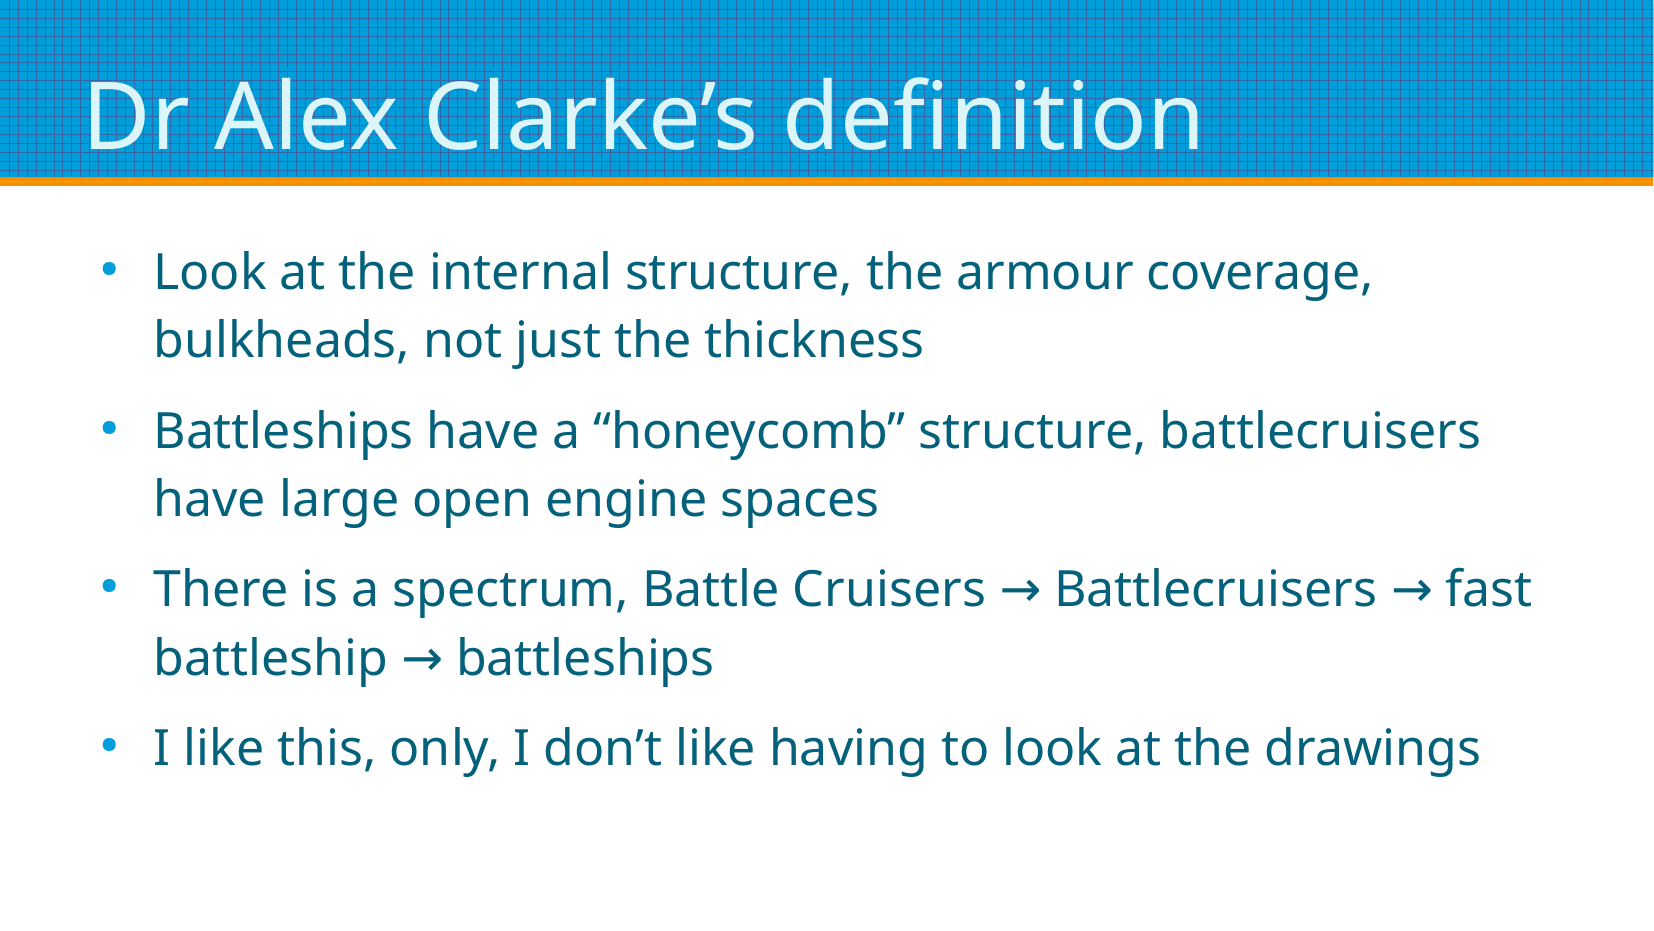

# Dr Alex Clarke’s definition
Look at the internal structure, the armour coverage, bulkheads, not just the thickness
Battleships have a “honeycomb” structure, battlecruisers have large open engine spaces
There is a spectrum, Battle Cruisers → Battlecruisers → fast battleship → battleships
I like this, only, I don’t like having to look at the drawings